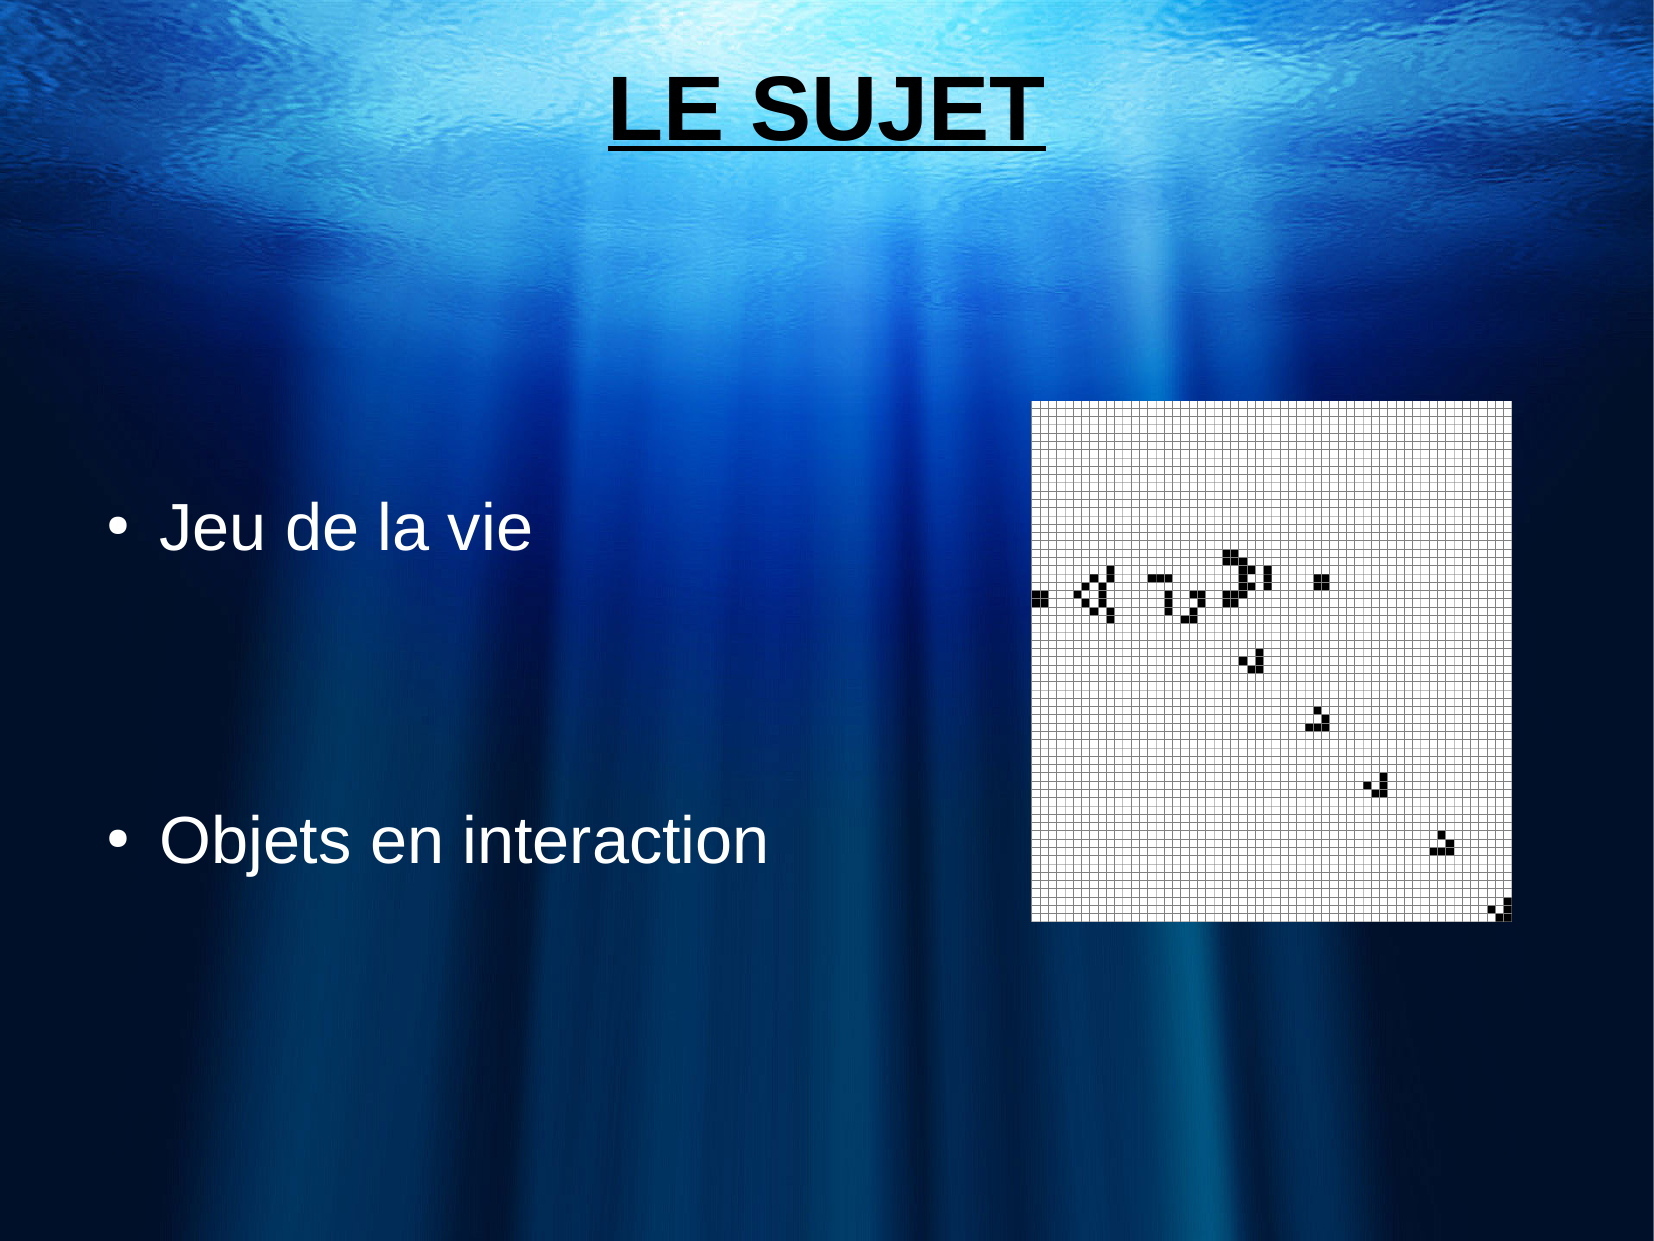

# LE SUJET
Jeu de la vie
Objets en interaction